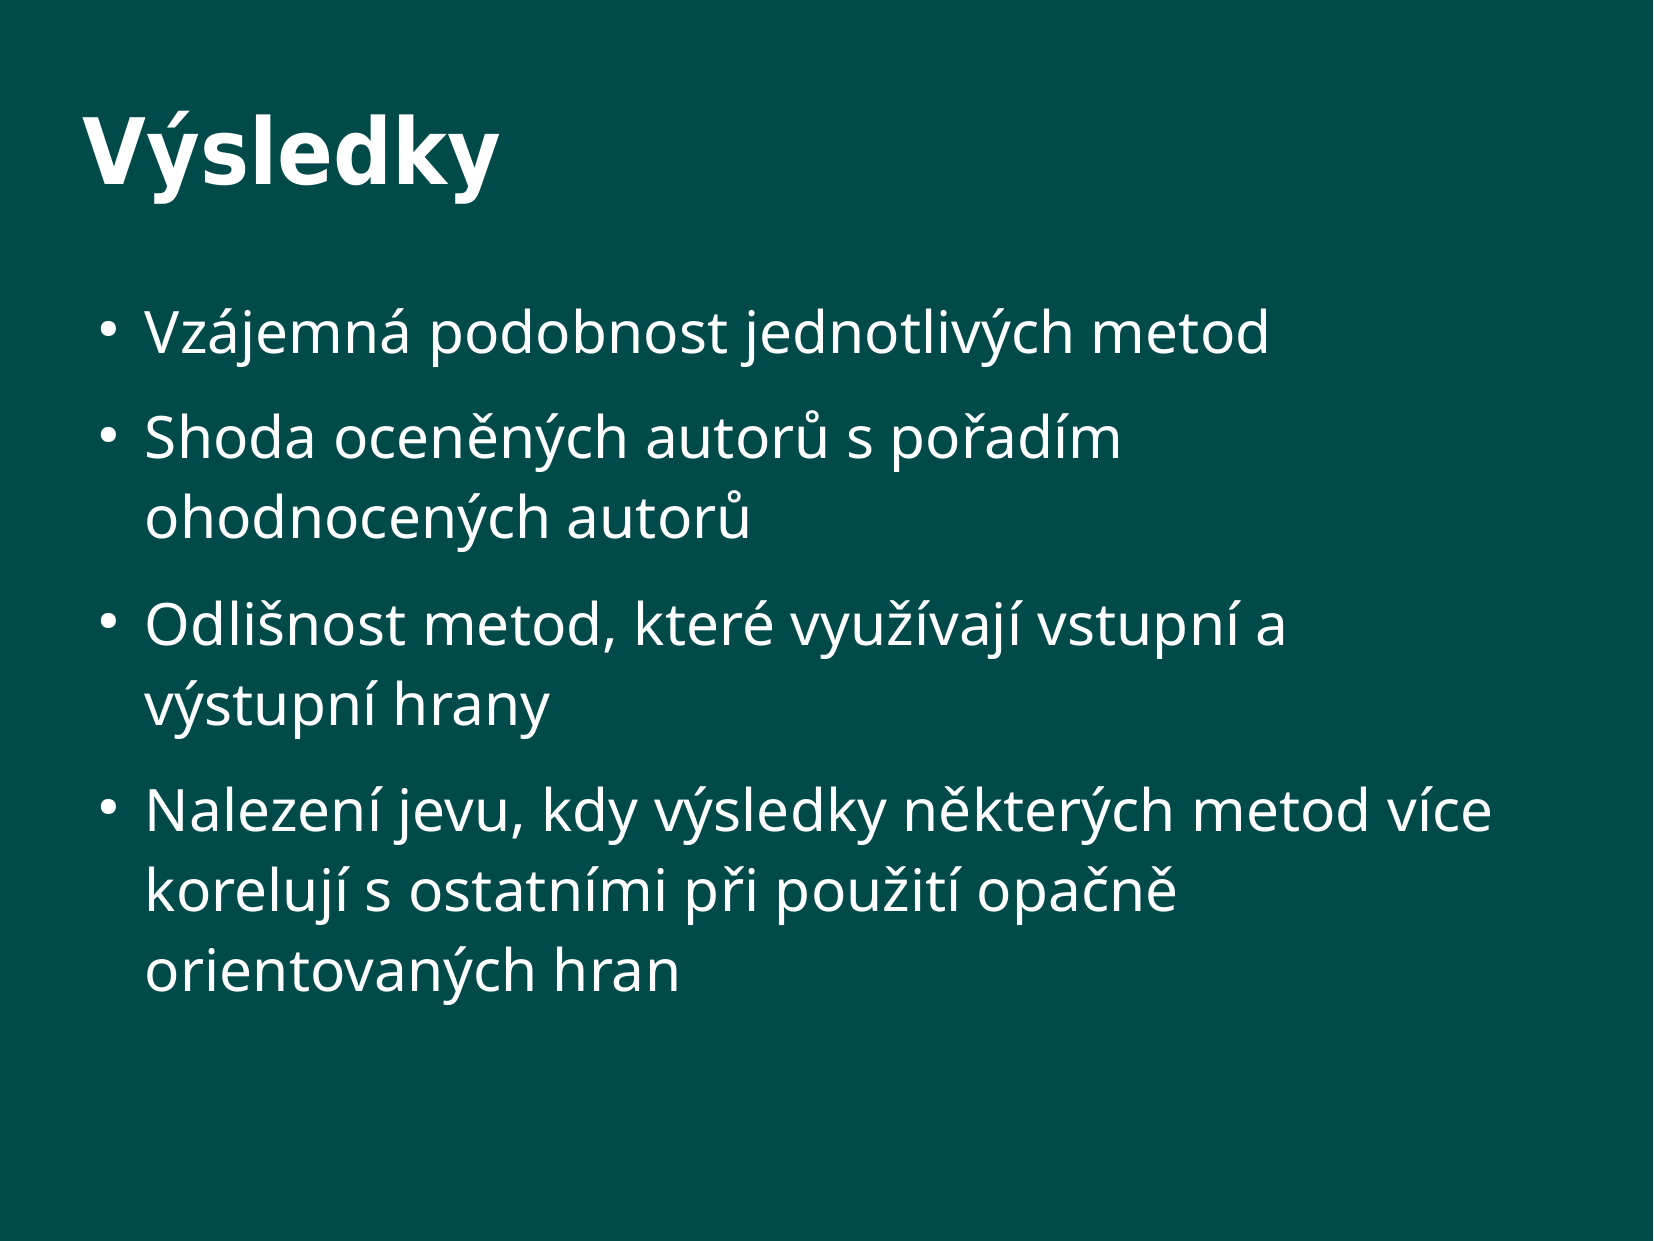

# Výsledky
Vzájemná podobnost jednotlivých metod
Shoda oceněných autorů s pořadím ohodnocených autorů
Odlišnost metod, které využívají vstupní a výstupní hrany
Nalezení jevu, kdy výsledky některých metod více korelují s ostatními při použití opačně orientovaných hran